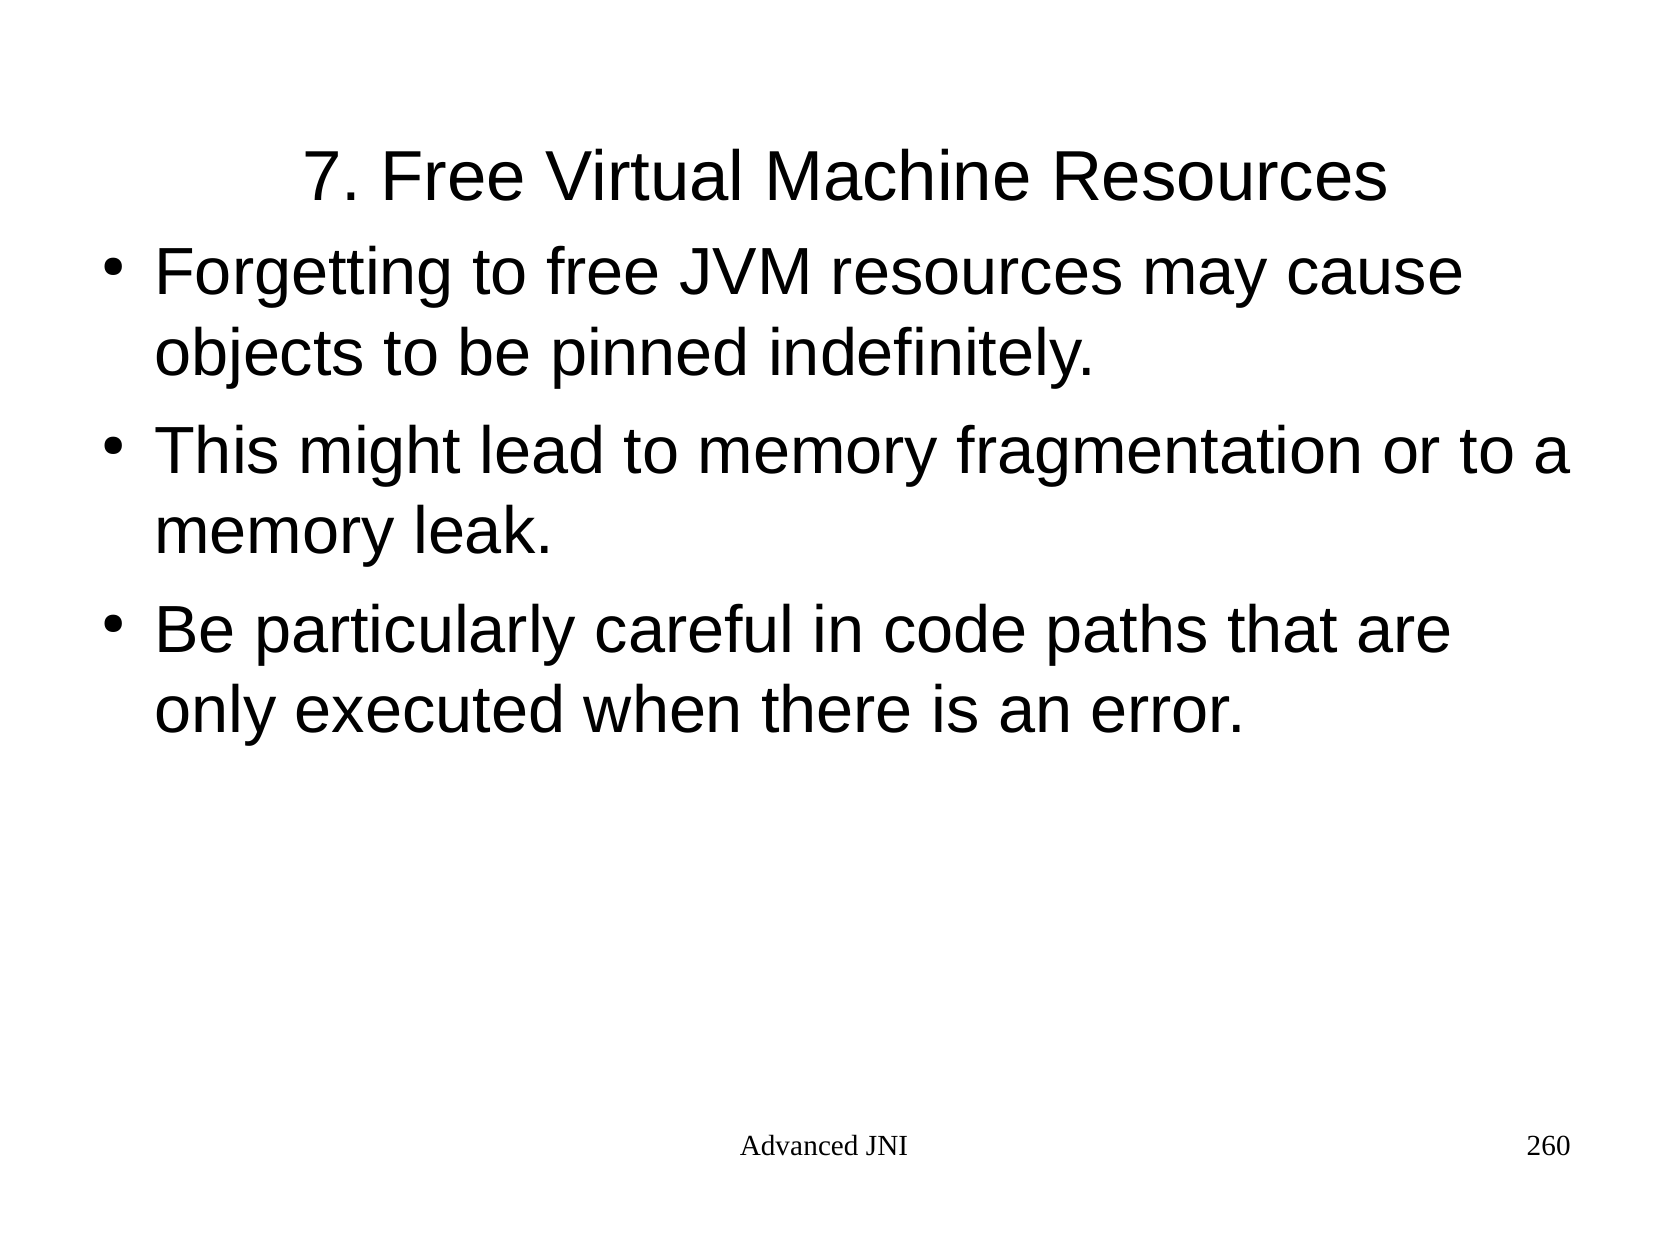

# 7. Free Virtual Machine Resources
Forgetting to free JVM resources may cause objects to be pinned indefinitely.
This might lead to memory fragmentation or to a memory leak.
Be particularly careful in code paths that are only executed when there is an error.
Advanced JNI
260